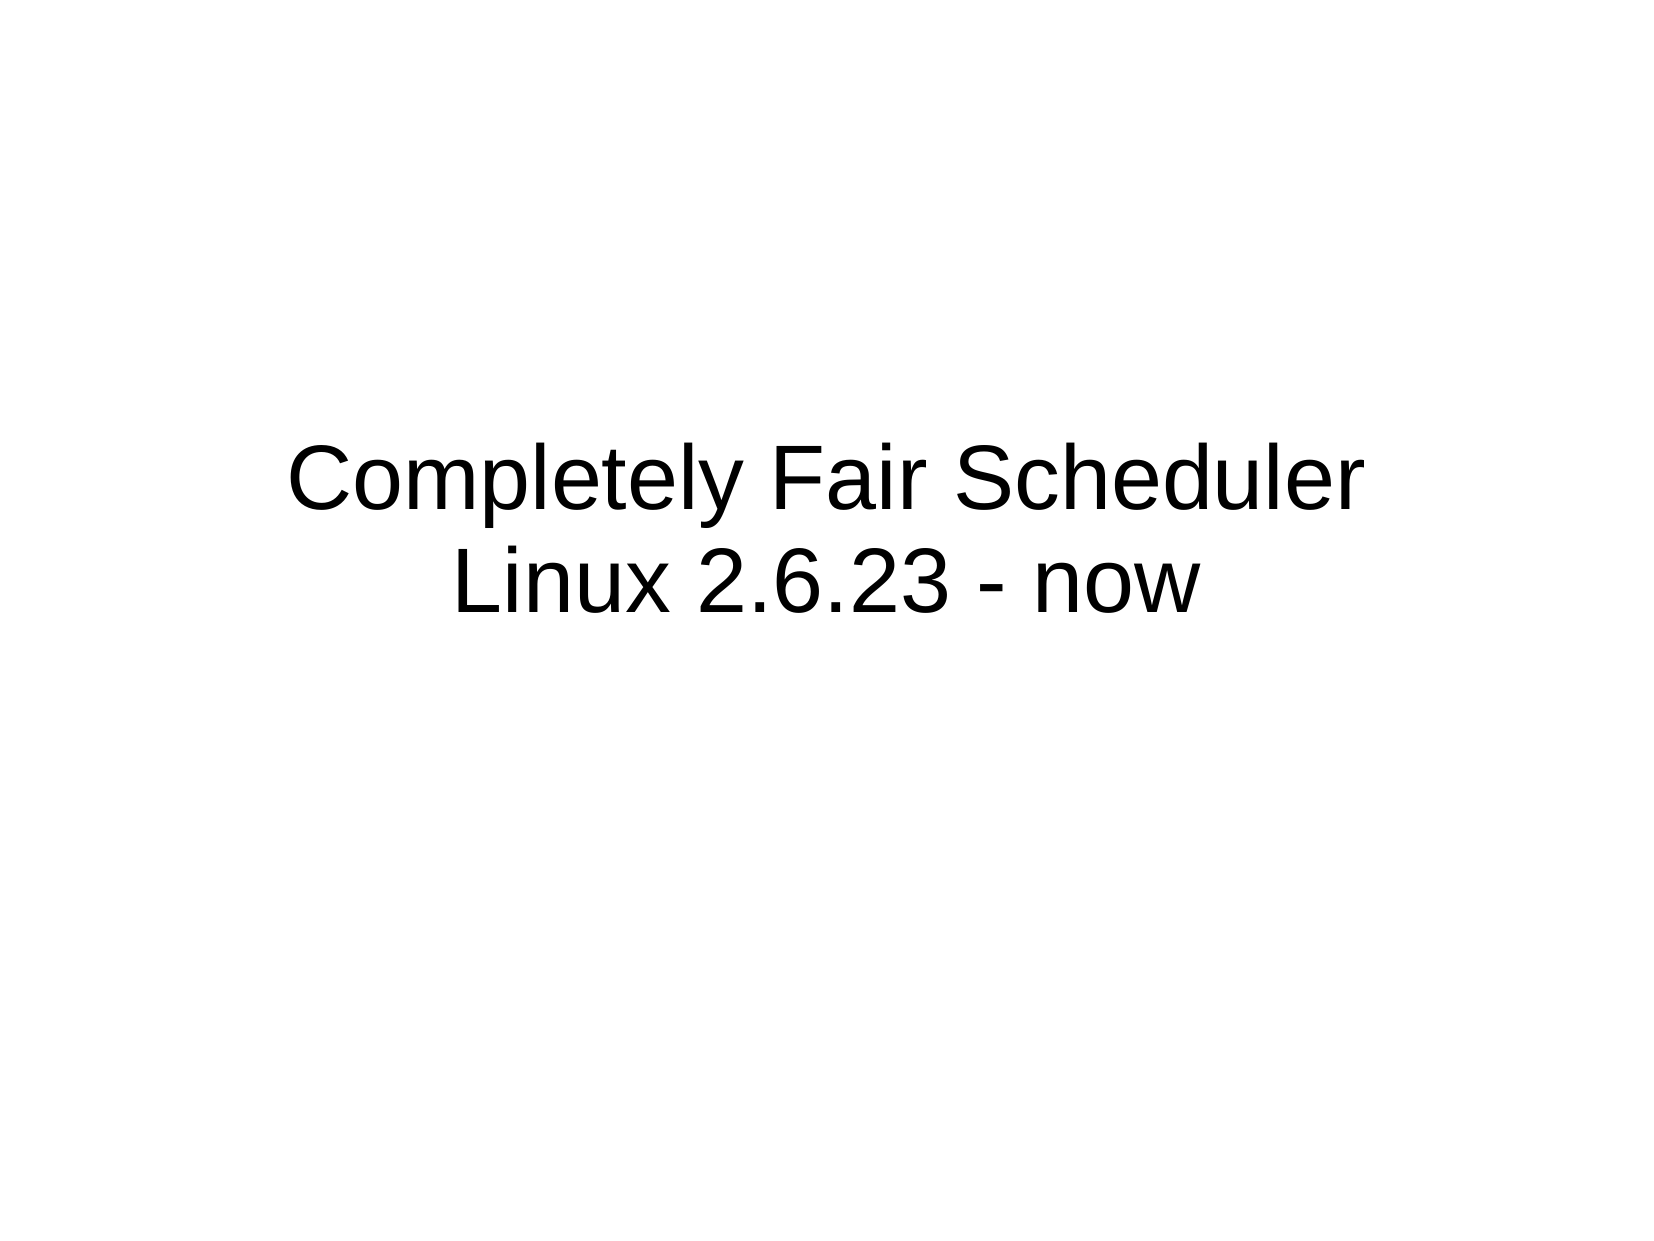

# Completely Fair Scheduler
Linux 2.6.23 - now